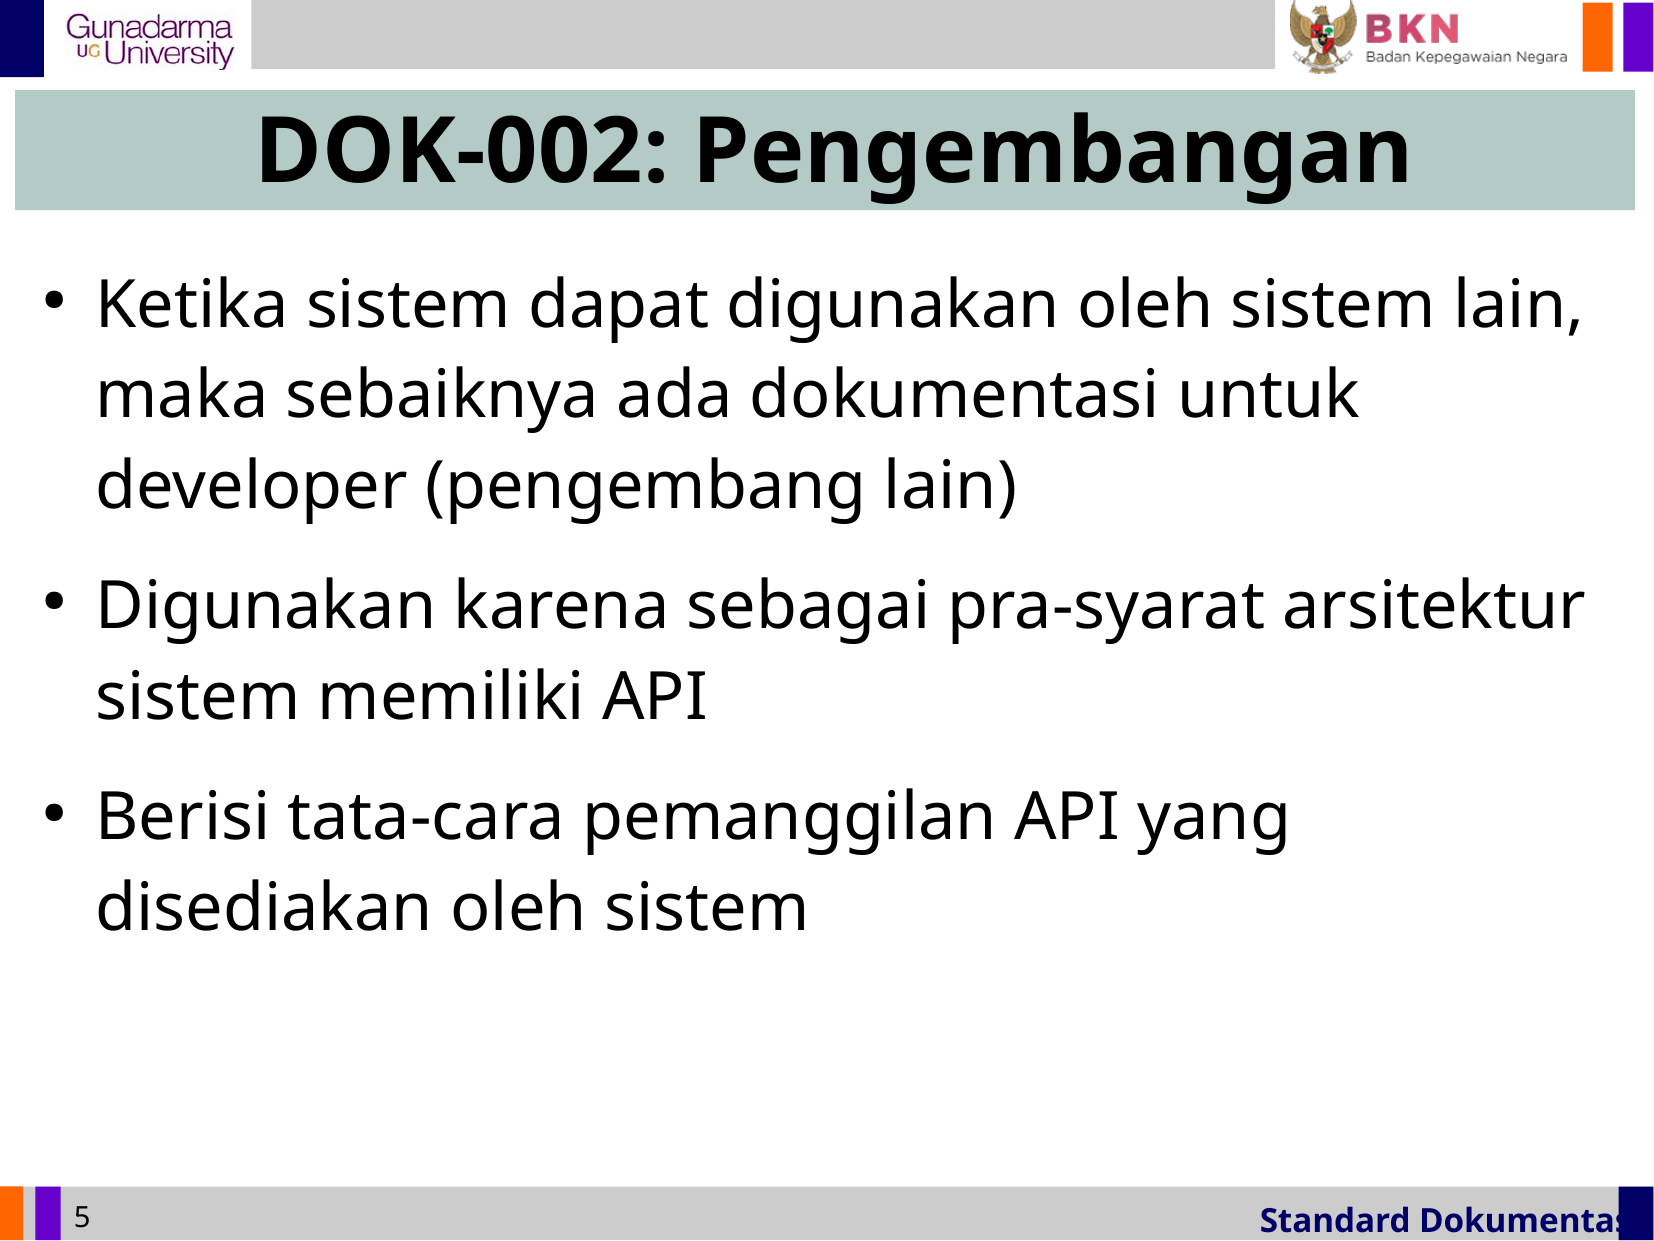

# DOK-002: Pengembangan
Ketika sistem dapat digunakan oleh sistem lain, maka sebaiknya ada dokumentasi untuk developer (pengembang lain)
Digunakan karena sebagai pra-syarat arsitektur sistem memiliki API
Berisi tata-cara pemanggilan API yang disediakan oleh sistem